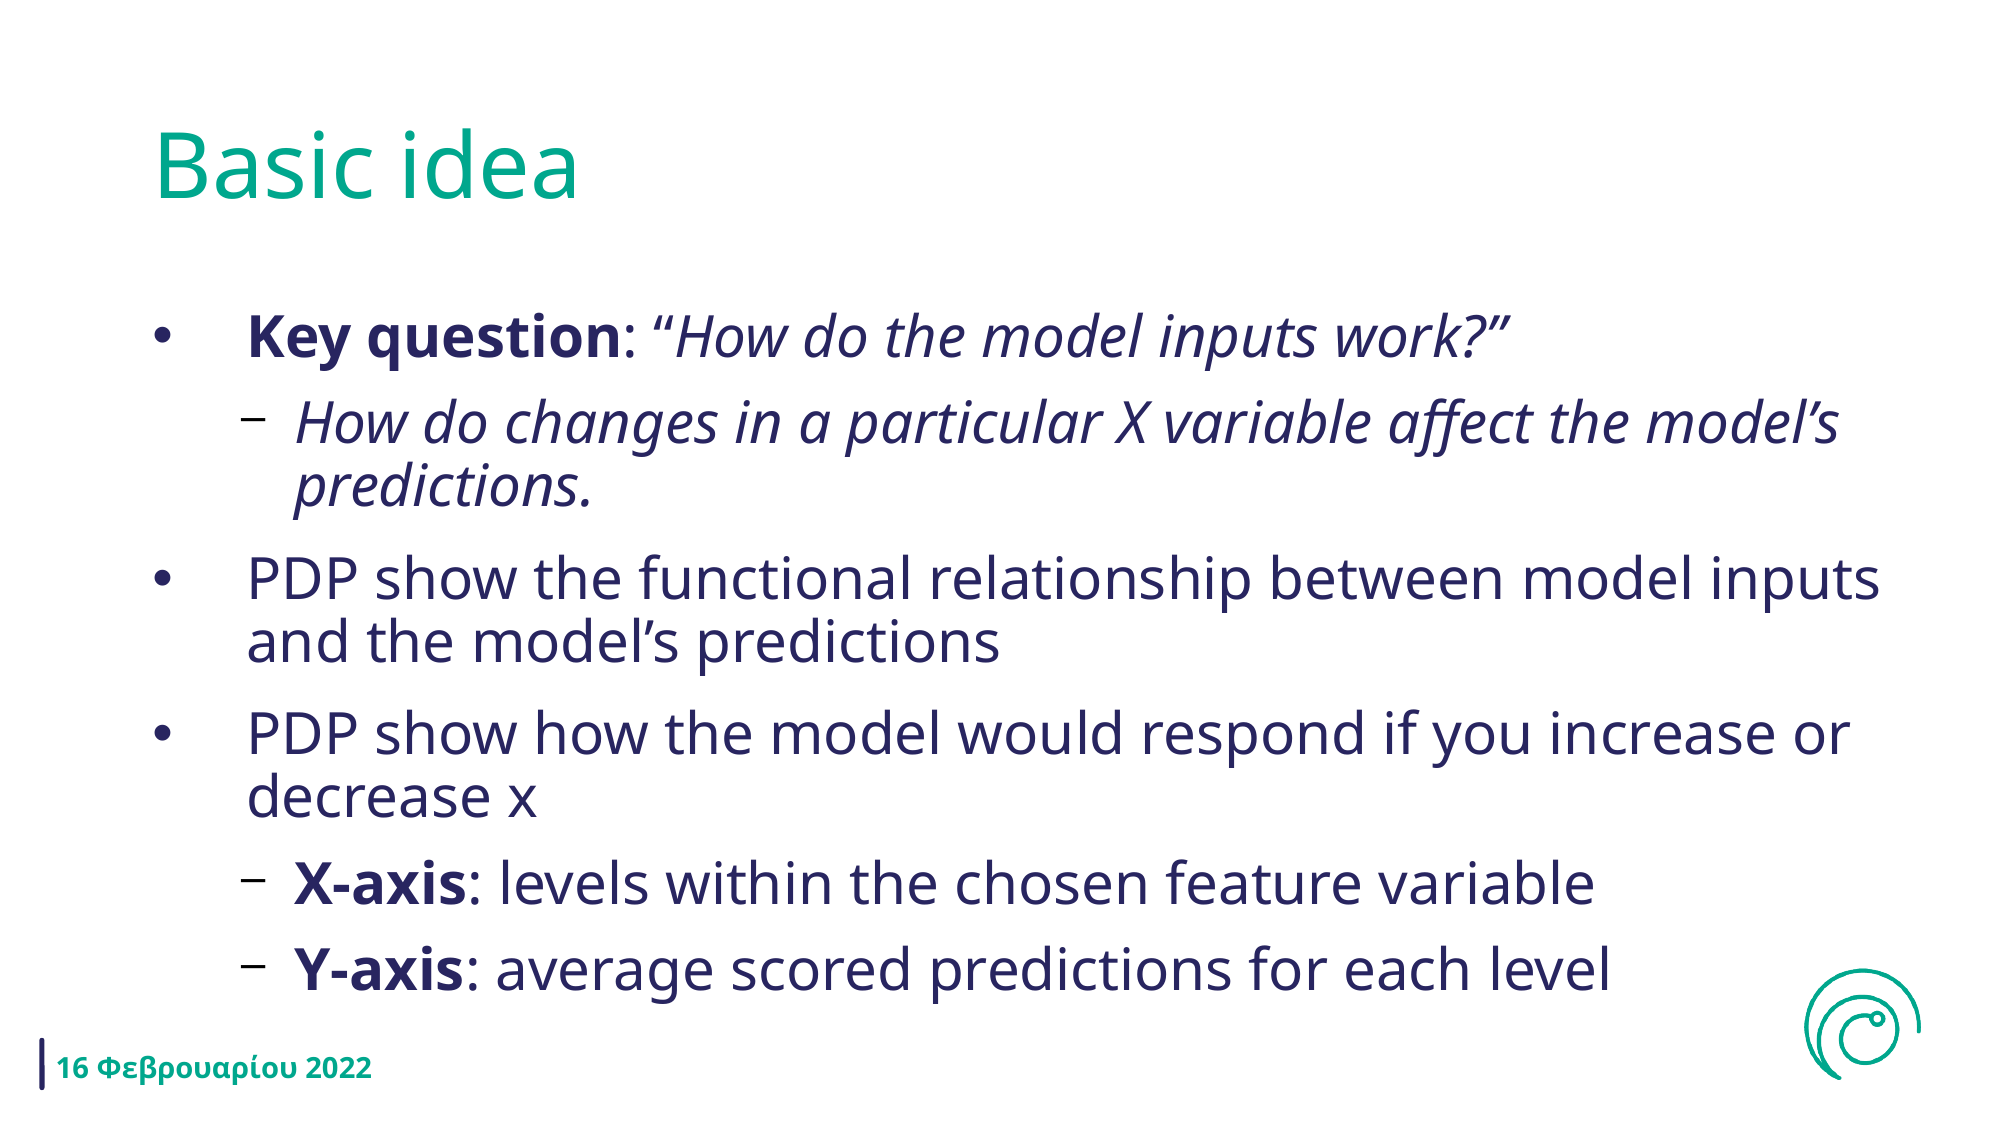

# Basic idea
Key question: “How do the model inputs work?”
How do changes in a particular X variable affect the model’s predictions.
PDP show the functional relationship between model inputs and the model’s predictions
PDP show how the model would respond if you increase or decrease x
X-axis: levels within the chosen feature variable
Y-axis: average scored predictions for each level